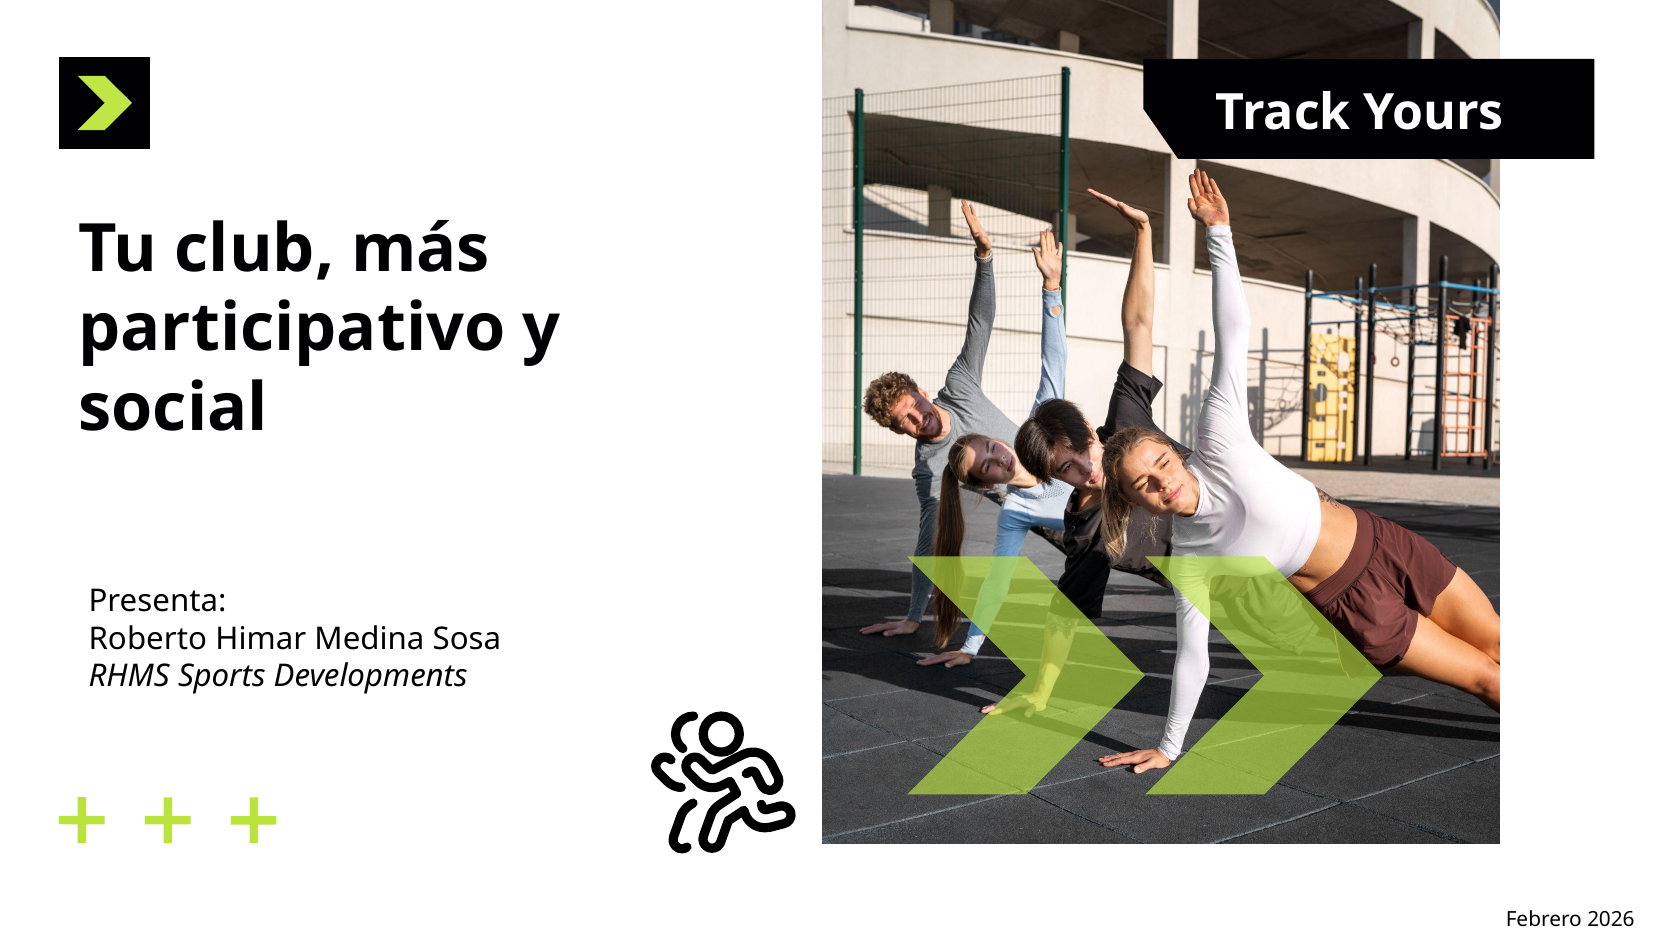

Track Yours
# Tu club, más participativo y social
Presenta:
Roberto Himar Medina Sosa
RHMS Sports Developments
Febrero 2026